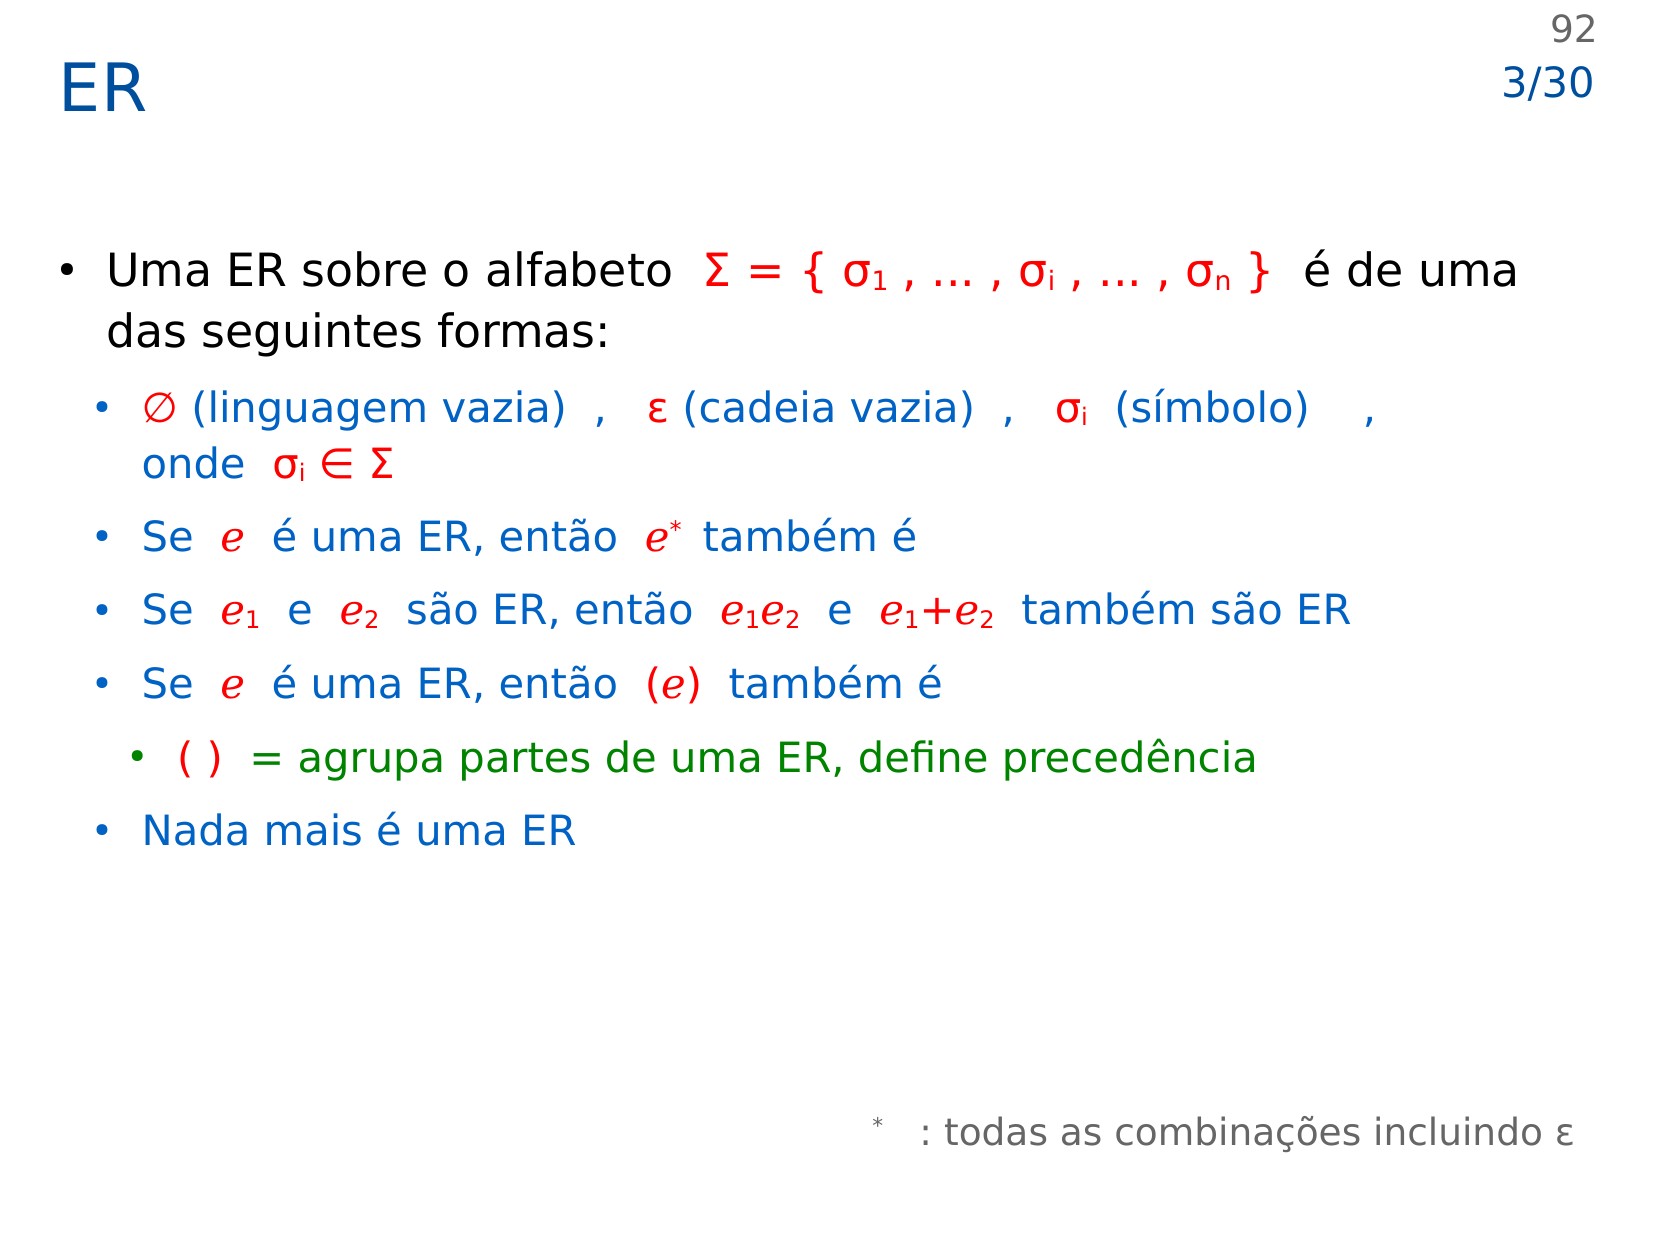

92
# ER
3
Uma ER sobre o alfabeto Σ = { σ1 , ... , σi , ... , σn } é de uma das seguintes formas:
∅ (linguagem vazia) , ε (cadeia vazia) , σi (símbolo) ,
onde σi ∈ Σ
Se ℯ é uma ER, então ℯ* também é
Se ℯ1 e ℯ2 são ER, então ℯ1ℯ2 e ℯ1+ℯ2 também são ER
Se ℯ é uma ER, então (ℯ) também é
( ) = agrupa partes de uma ER, define precedência
Nada mais é uma ER
* : todas as combinações incluindo ε